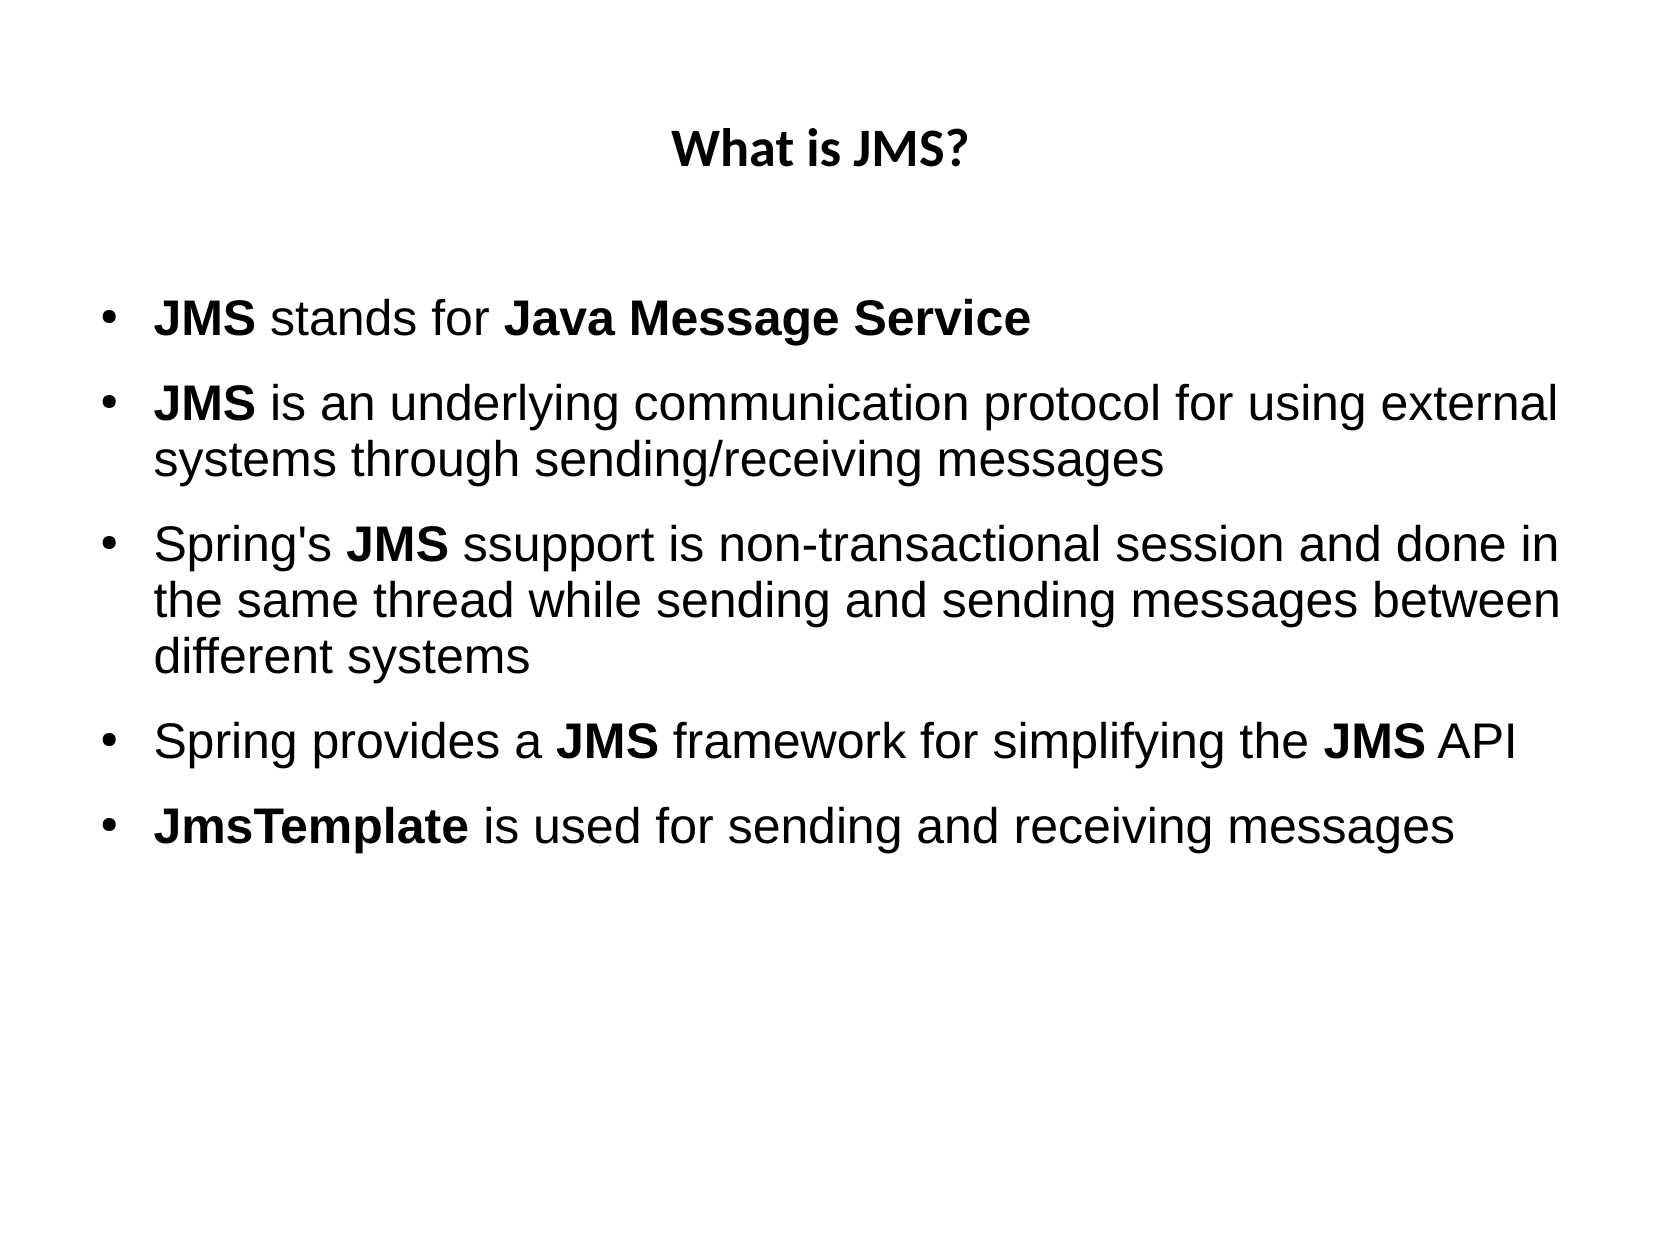

# What is JMS?
JMS stands for Java Message Service
JMS is an underlying communication protocol for using external systems through sending/receiving messages
Spring's JMS ssupport is non-transactional session and done in the same thread while sending and sending messages between different systems
Spring provides a JMS framework for simplifying the JMS API
JmsTemplate is used for sending and receiving messages